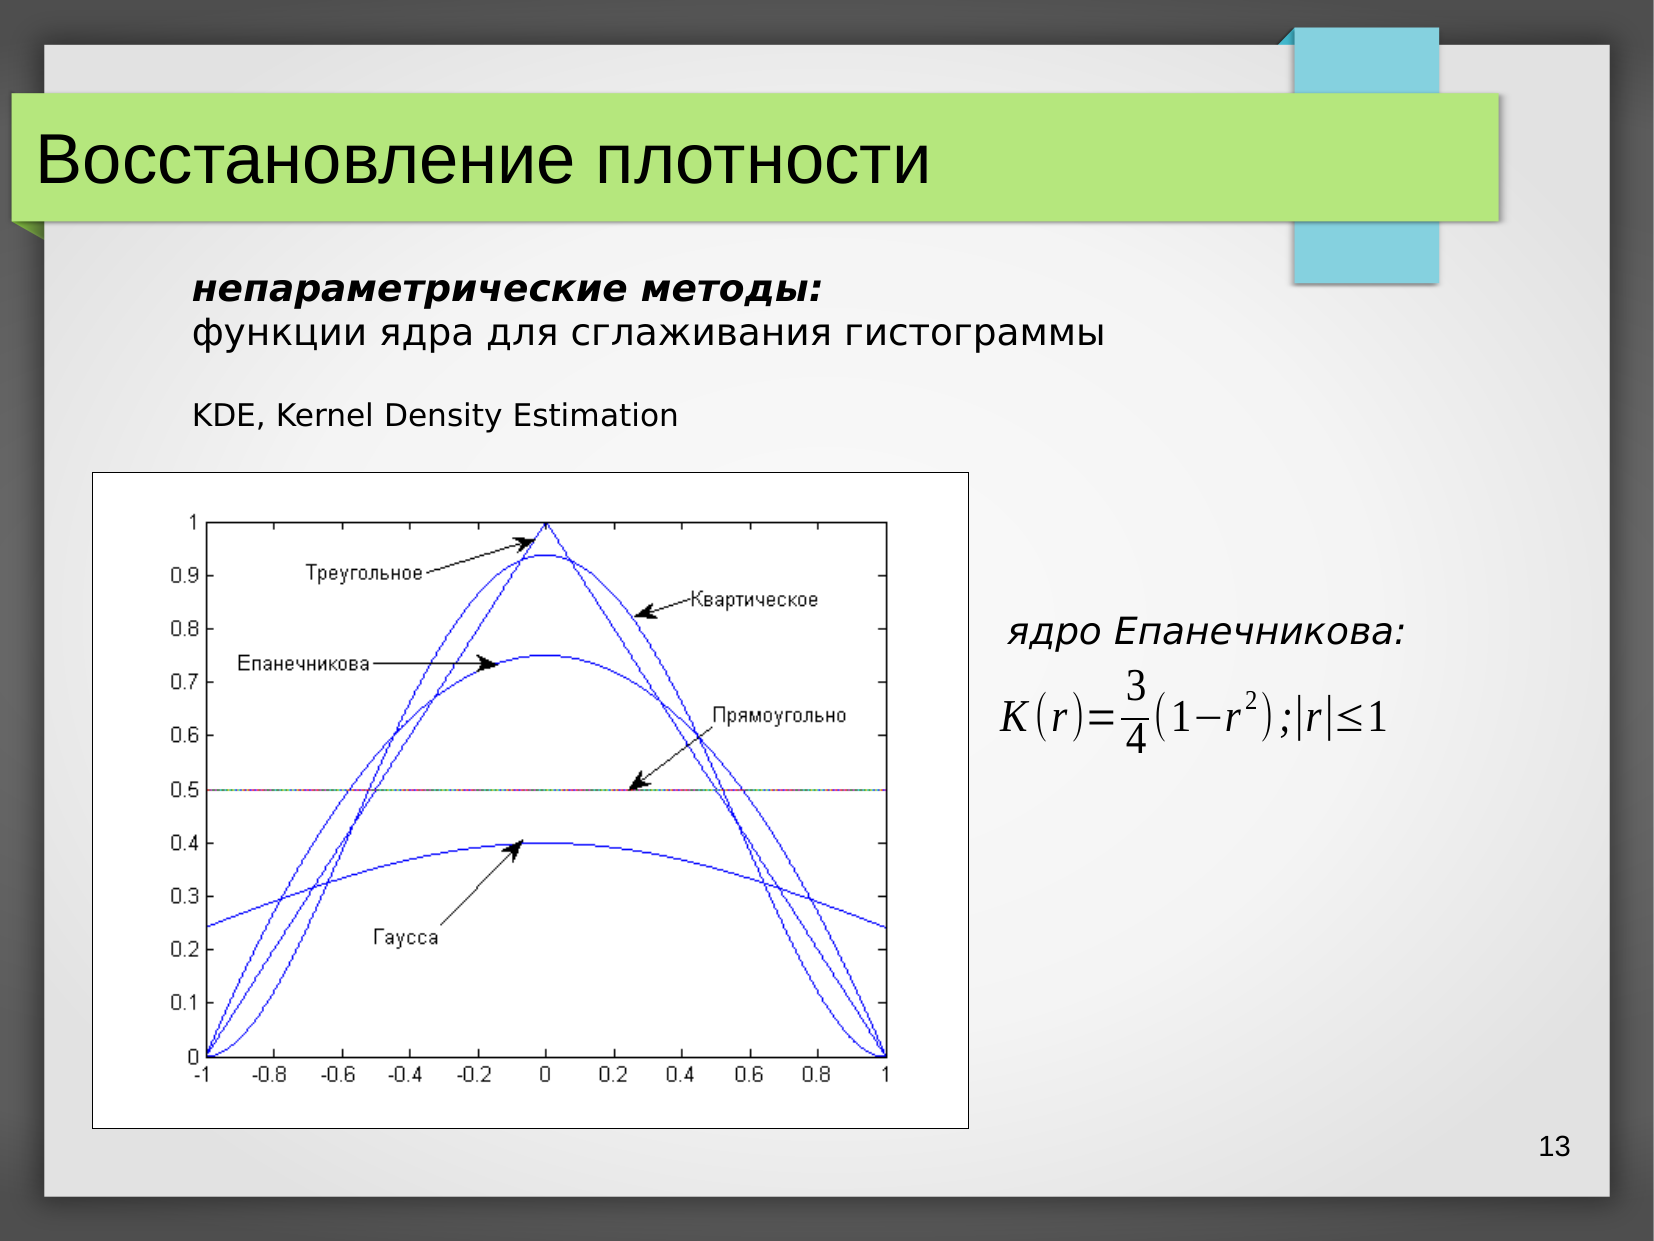

# Восстановление плотности
непараметрические методы:
функции ядра для сглаживания гистограммы
KDE, Kernel Density Estimation
ядро Епанечникова:
13